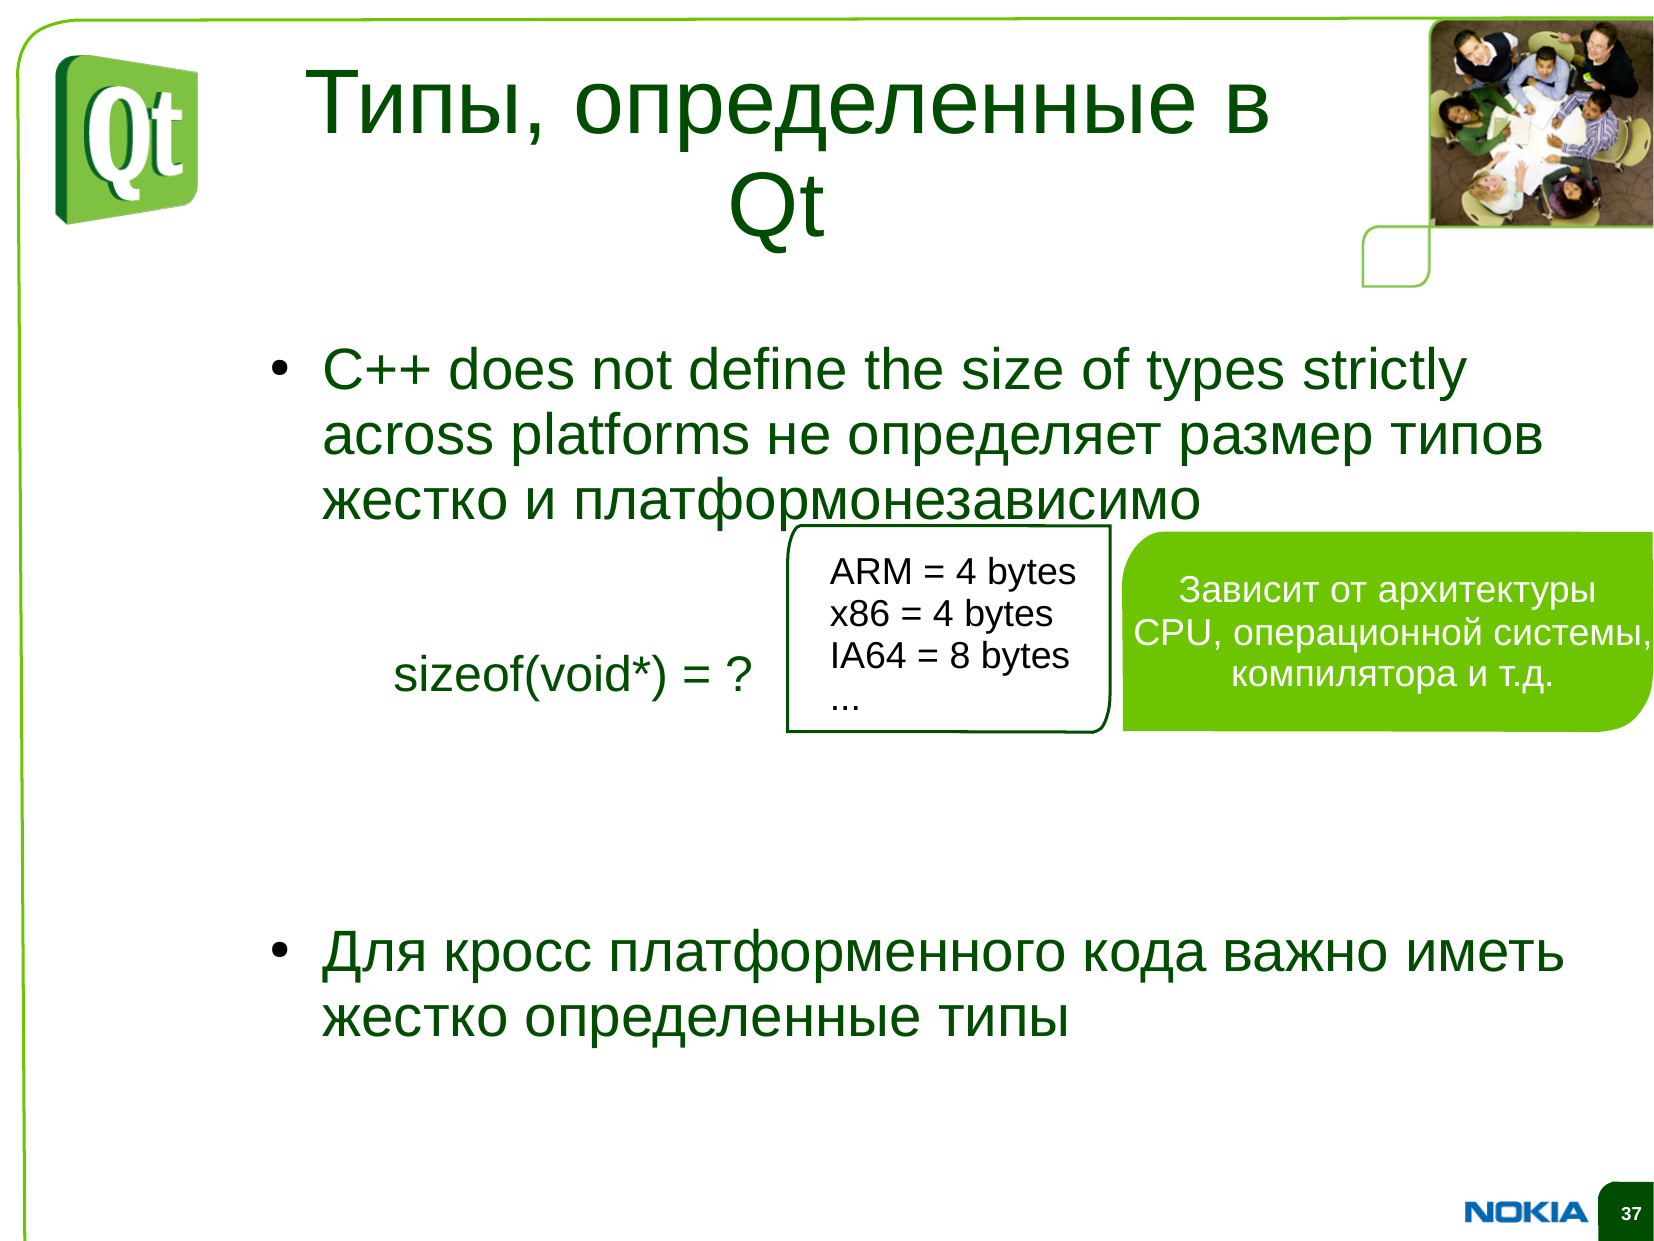

# Типы, определенные в Qt
C++ does not define the size of types strictly across platforms не определяет размер типов жестко и платформонезависимо
sizeof(void*) = ?
Для кросс платформенного кода важно иметь жестко определенные типы
Зависит от архитектуры
 CPU, операционной системы,
 компилятора и т.д.
ARM = 4 bytes
x86 = 4 bytes
IA64 = 8 bytes
...